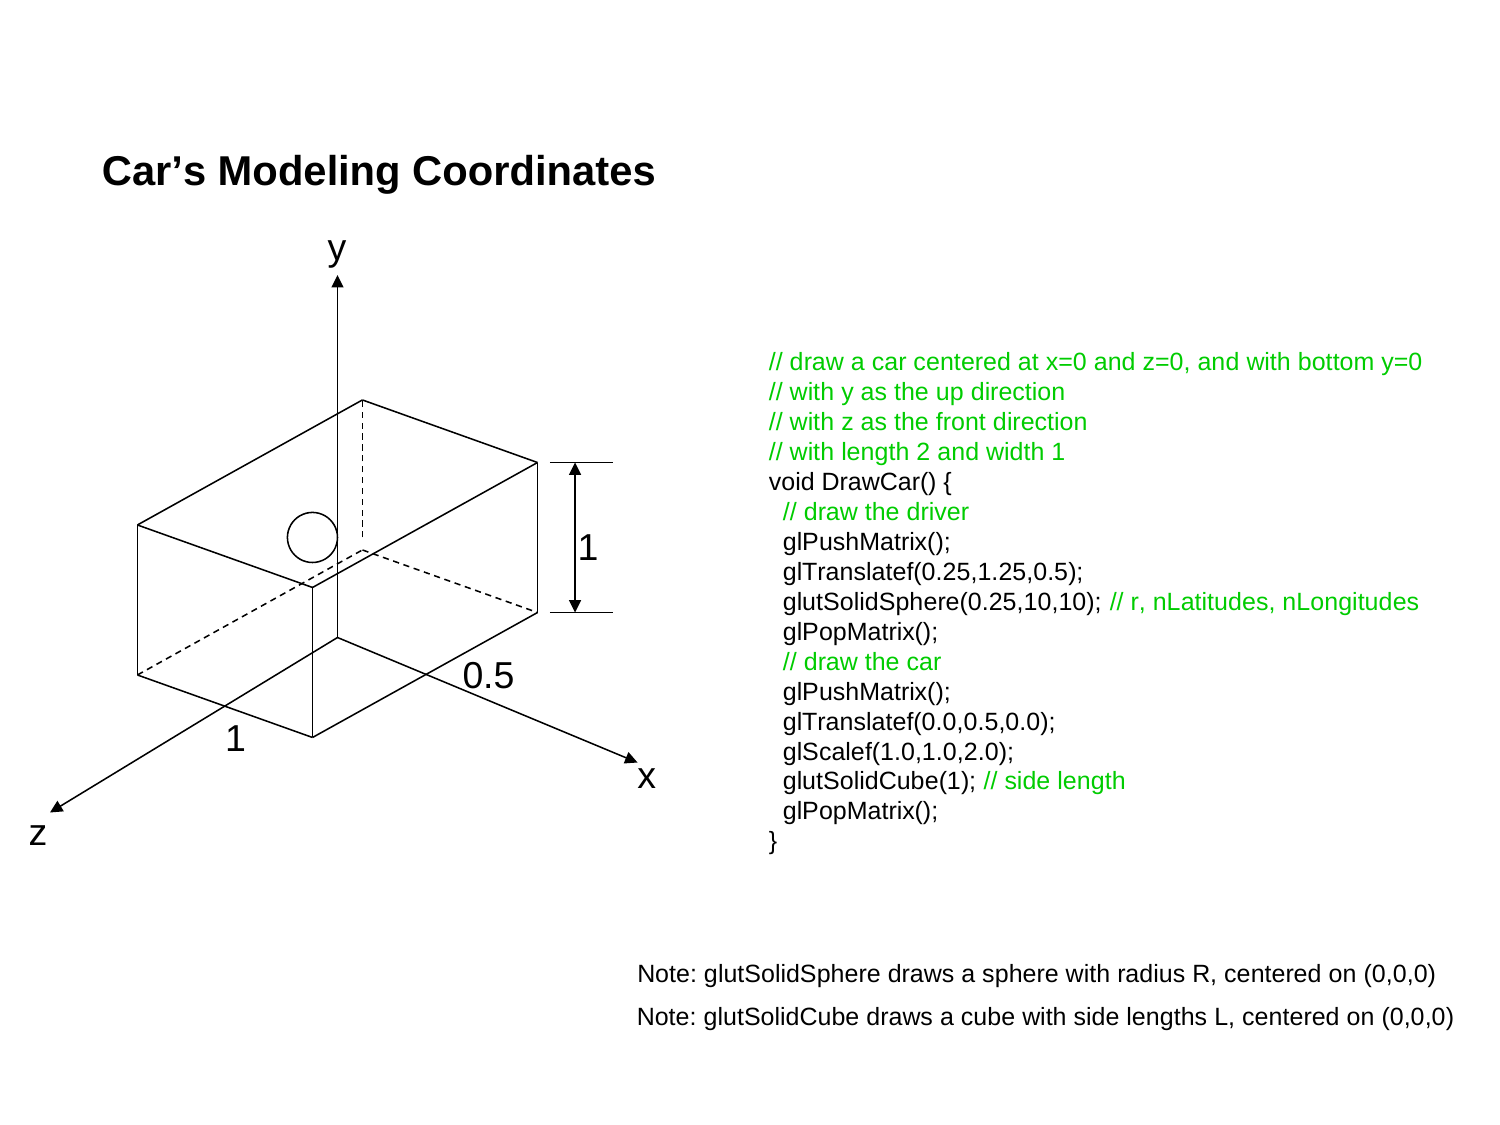

Car’s Modeling Coordinates
y
// draw a car centered at x=0 and z=0, and with bottom y=0
// with y as the up direction
// with z as the front direction
// with length 2 and width 1
void DrawCar() {
 // draw the driver
 glPushMatrix();
 glTranslatef(0.25,1.25,0.5);
 glutSolidSphere(0.25,10,10); // r, nLatitudes, nLongitudes
 glPopMatrix();
 // draw the car
 glPushMatrix();
 glTranslatef(0.0,0.5,0.0);
 glScalef(1.0,1.0,2.0);
 glutSolidCube(1); // side length
 glPopMatrix();
}
1
0.5
1
x
z
Note: glutSolidSphere draws a sphere with radius R, centered on (0,0,0)
Note: glutSolidCube draws a cube with side lengths L, centered on (0,0,0)